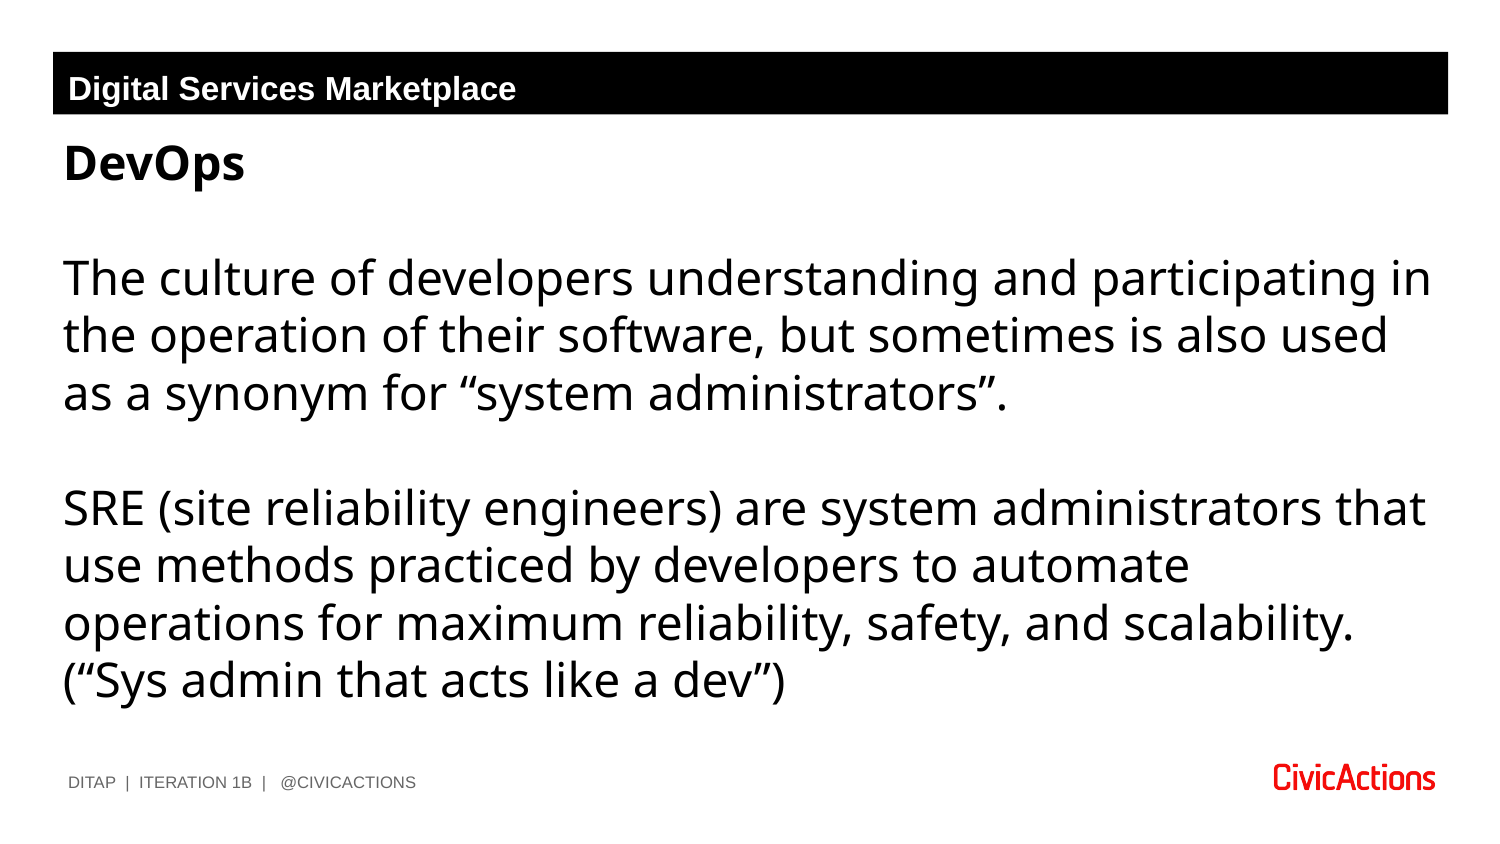

Digital Services Marketplace
DevOps
The culture of developers understanding and participating in the operation of their software, but sometimes is also used as a synonym for “system administrators”.
SRE (site reliability engineers) are system administrators that use methods practiced by developers to automate operations for maximum reliability, safety, and scalability. (“Sys admin that acts like a dev”)